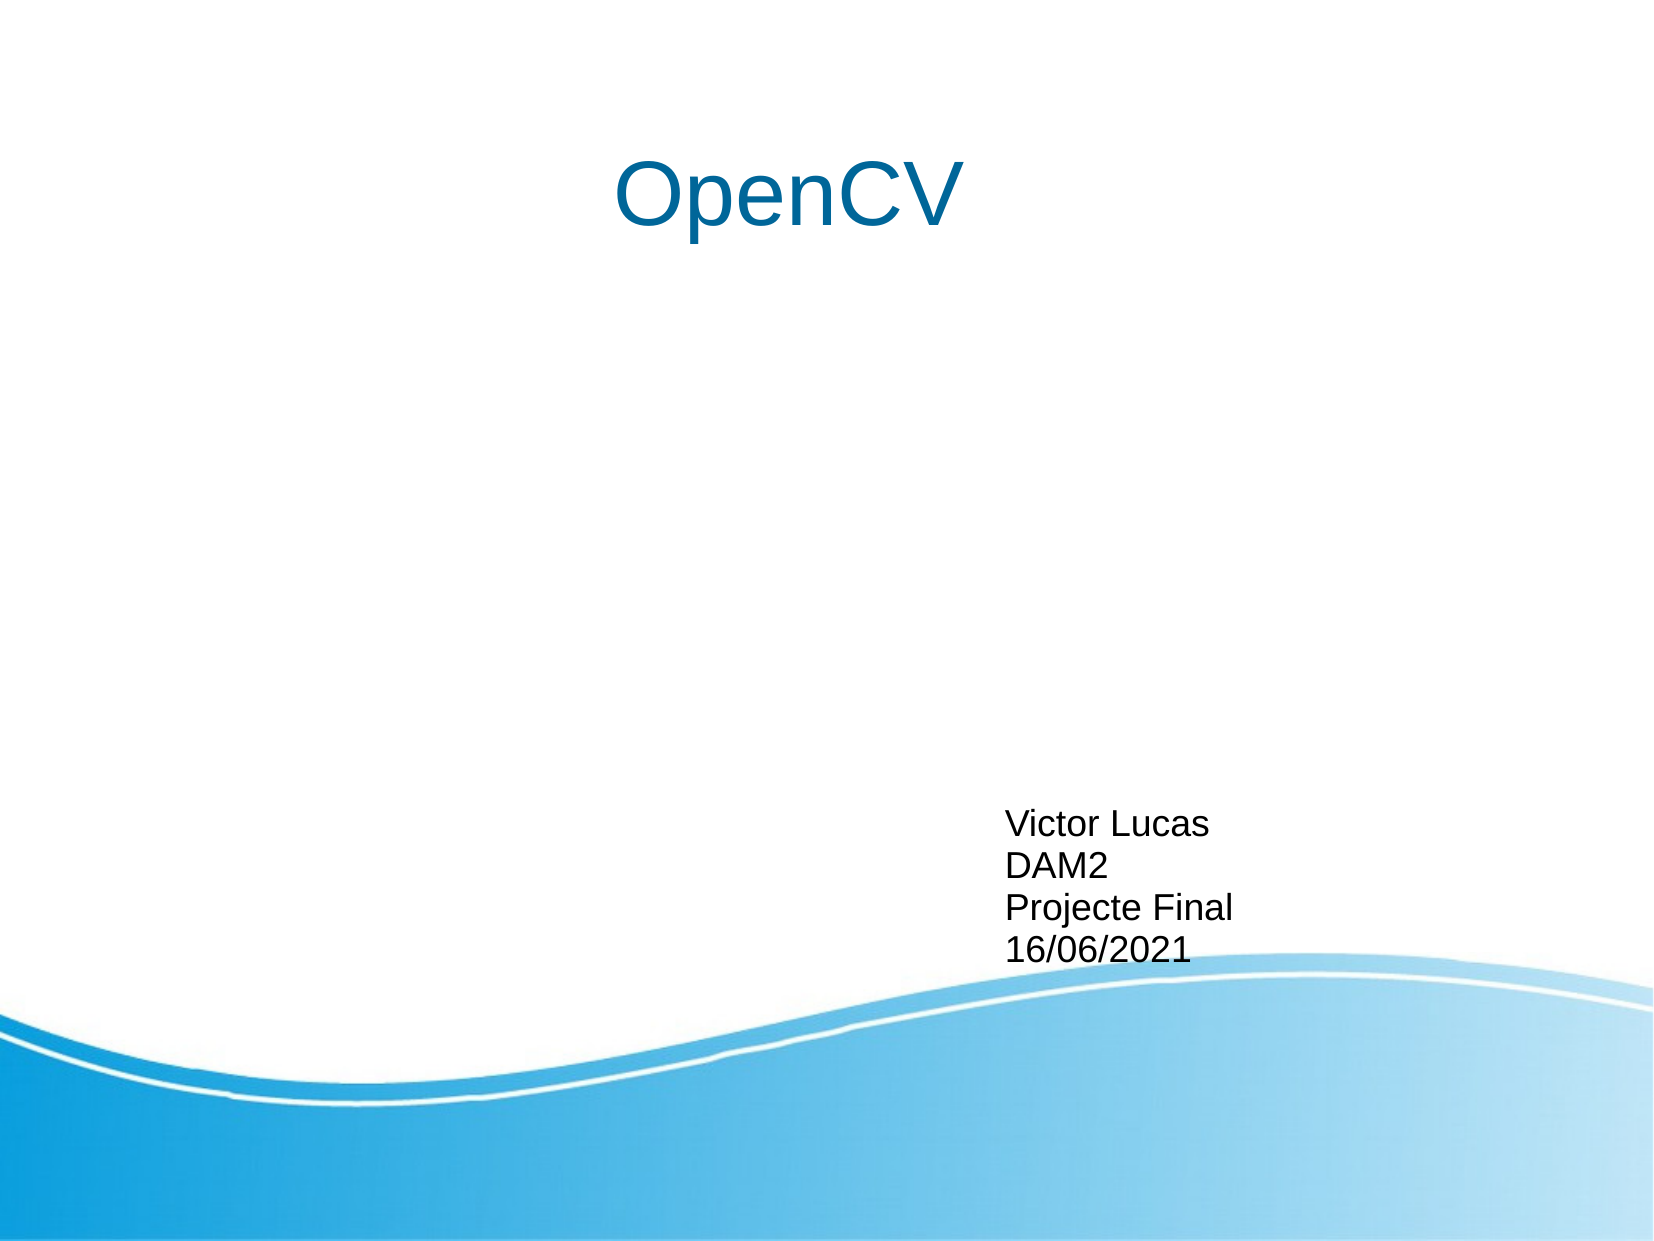

# OpenCV
Victor Lucas
DAM2
Projecte Final
16/06/2021